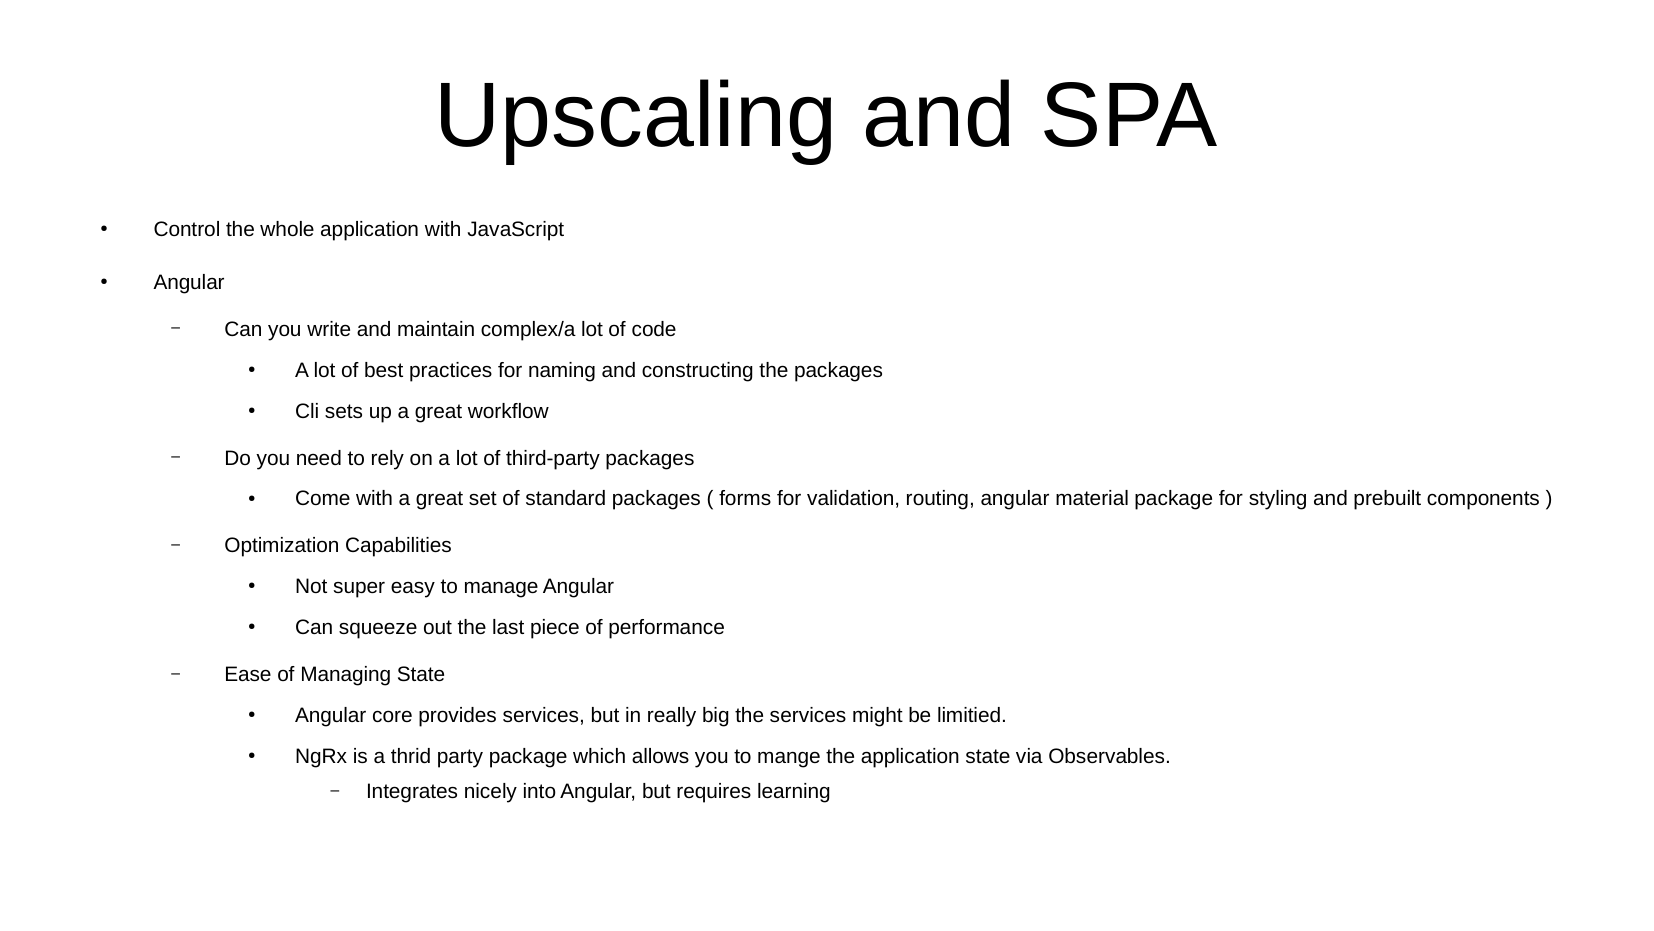

# Upscaling and SPA
Control the whole application with JavaScript
Angular
Can you write and maintain complex/a lot of code
A lot of best practices for naming and constructing the packages
Cli sets up a great workflow
Do you need to rely on a lot of third-party packages
Come with a great set of standard packages ( forms for validation, routing, angular material package for styling and prebuilt components )
Optimization Capabilities
Not super easy to manage Angular
Can squeeze out the last piece of performance
Ease of Managing State
Angular core provides services, but in really big the services might be limitied.
NgRx is a thrid party package which allows you to mange the application state via Observables.
Integrates nicely into Angular, but requires learning